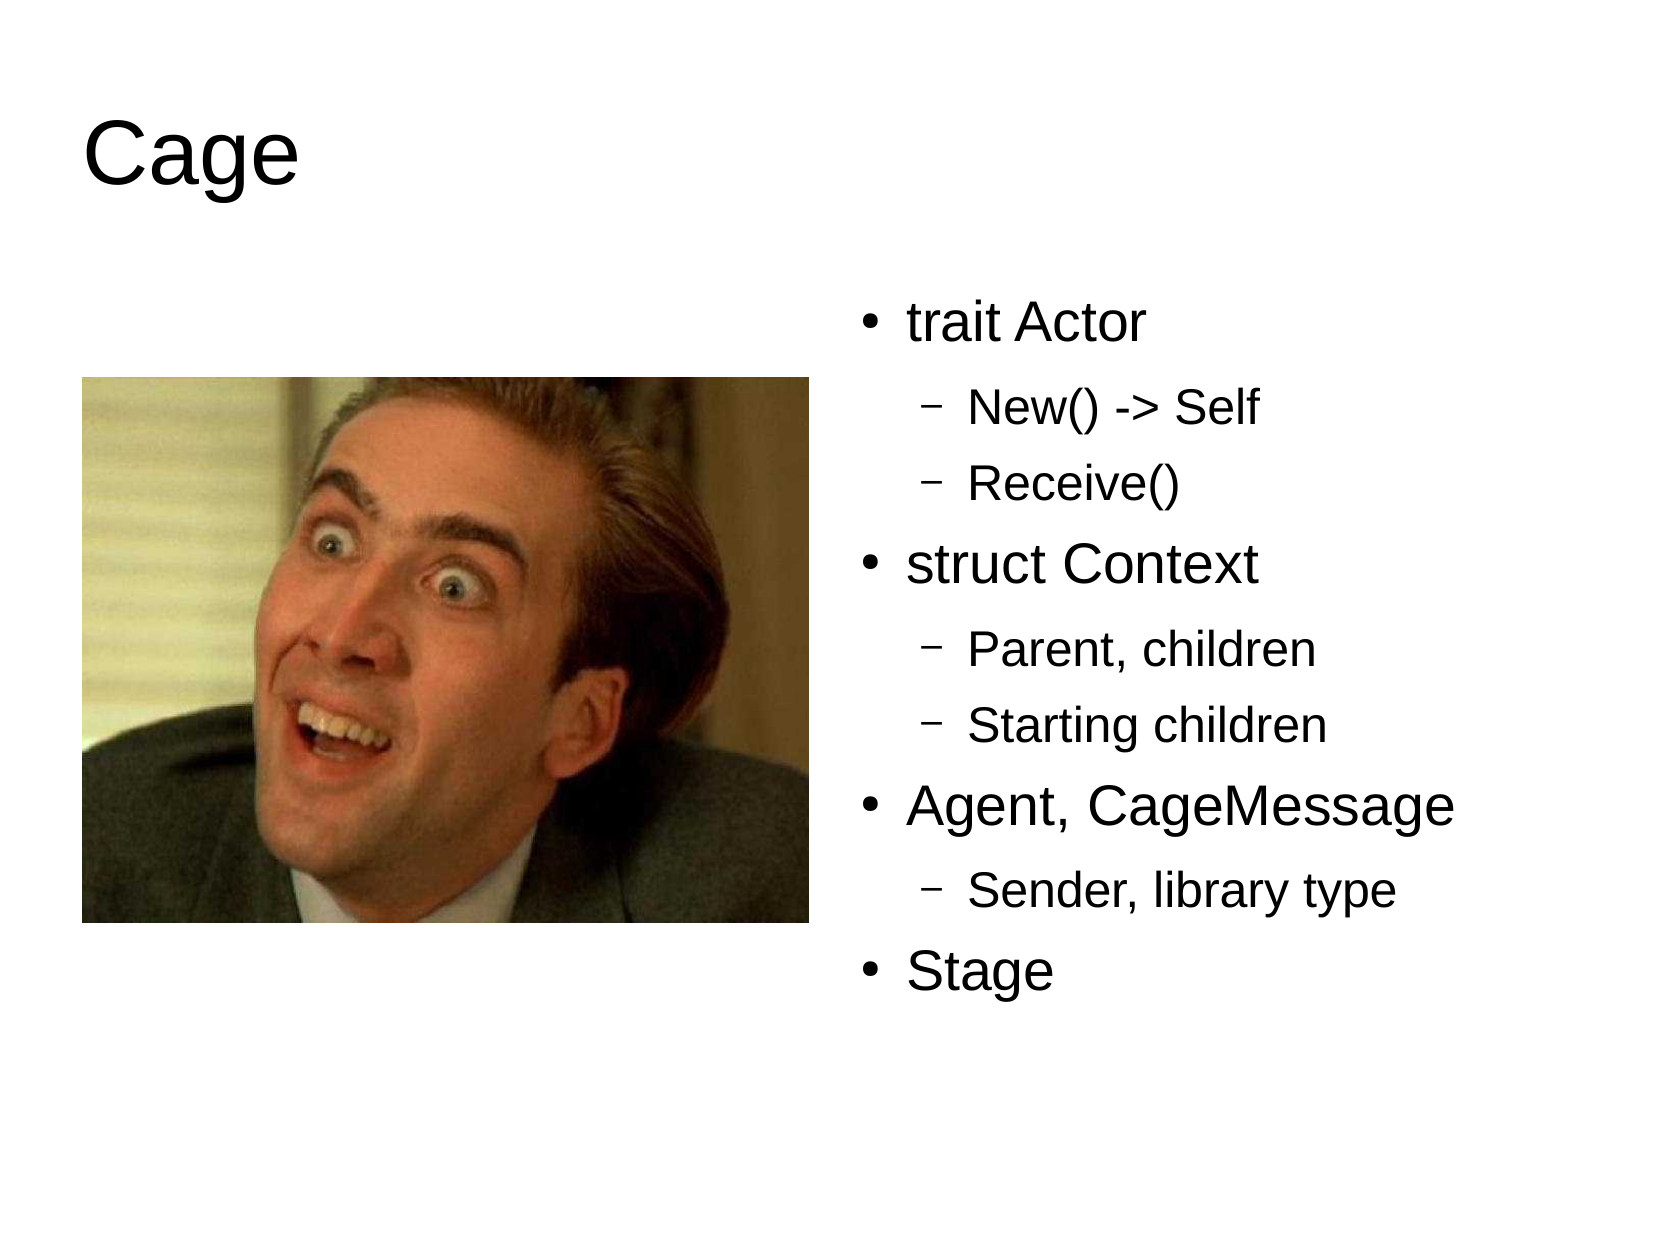

# Cage
trait Actor
New() -> Self
Receive()
struct Context
Parent, children
Starting children
Agent, CageMessage
Sender, library type
Stage